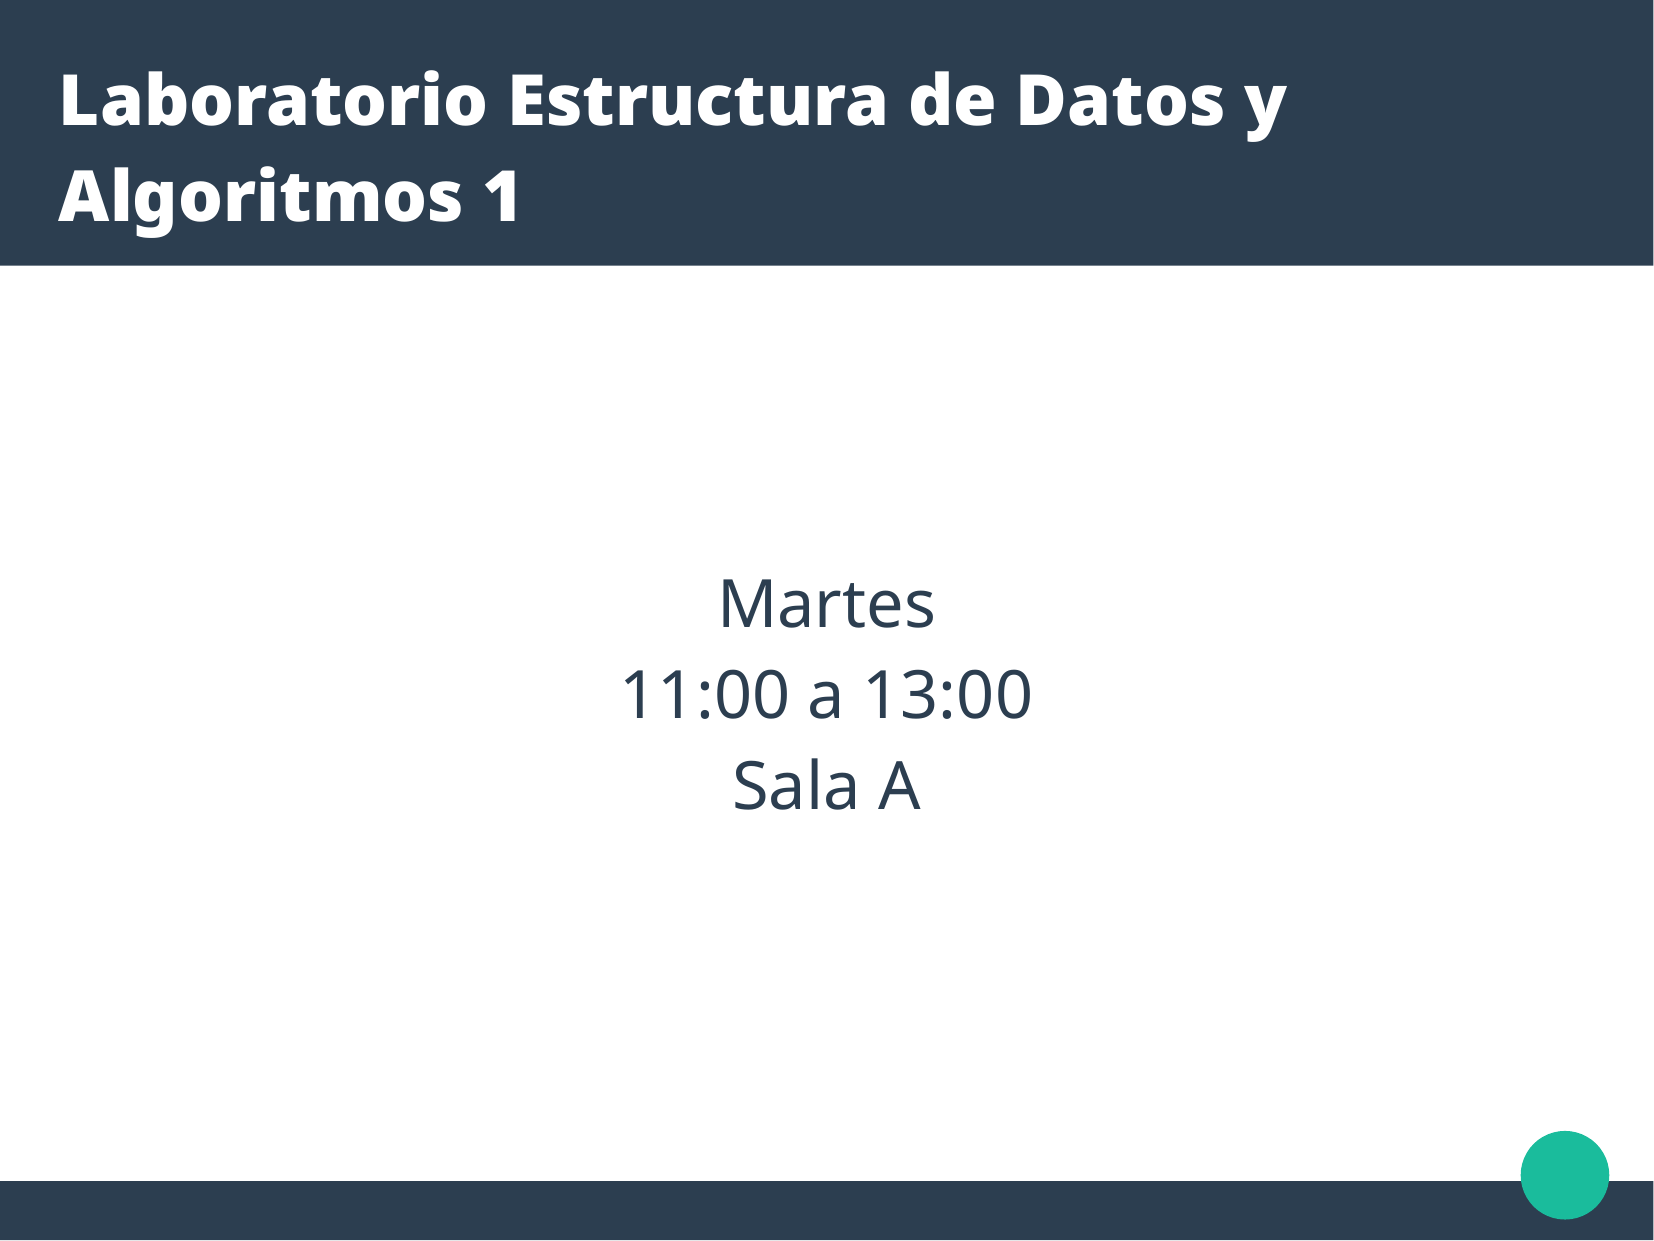

# Laboratorio Estructura de Datos y Algoritmos 1
Martes
11:00 a 13:00
Sala A